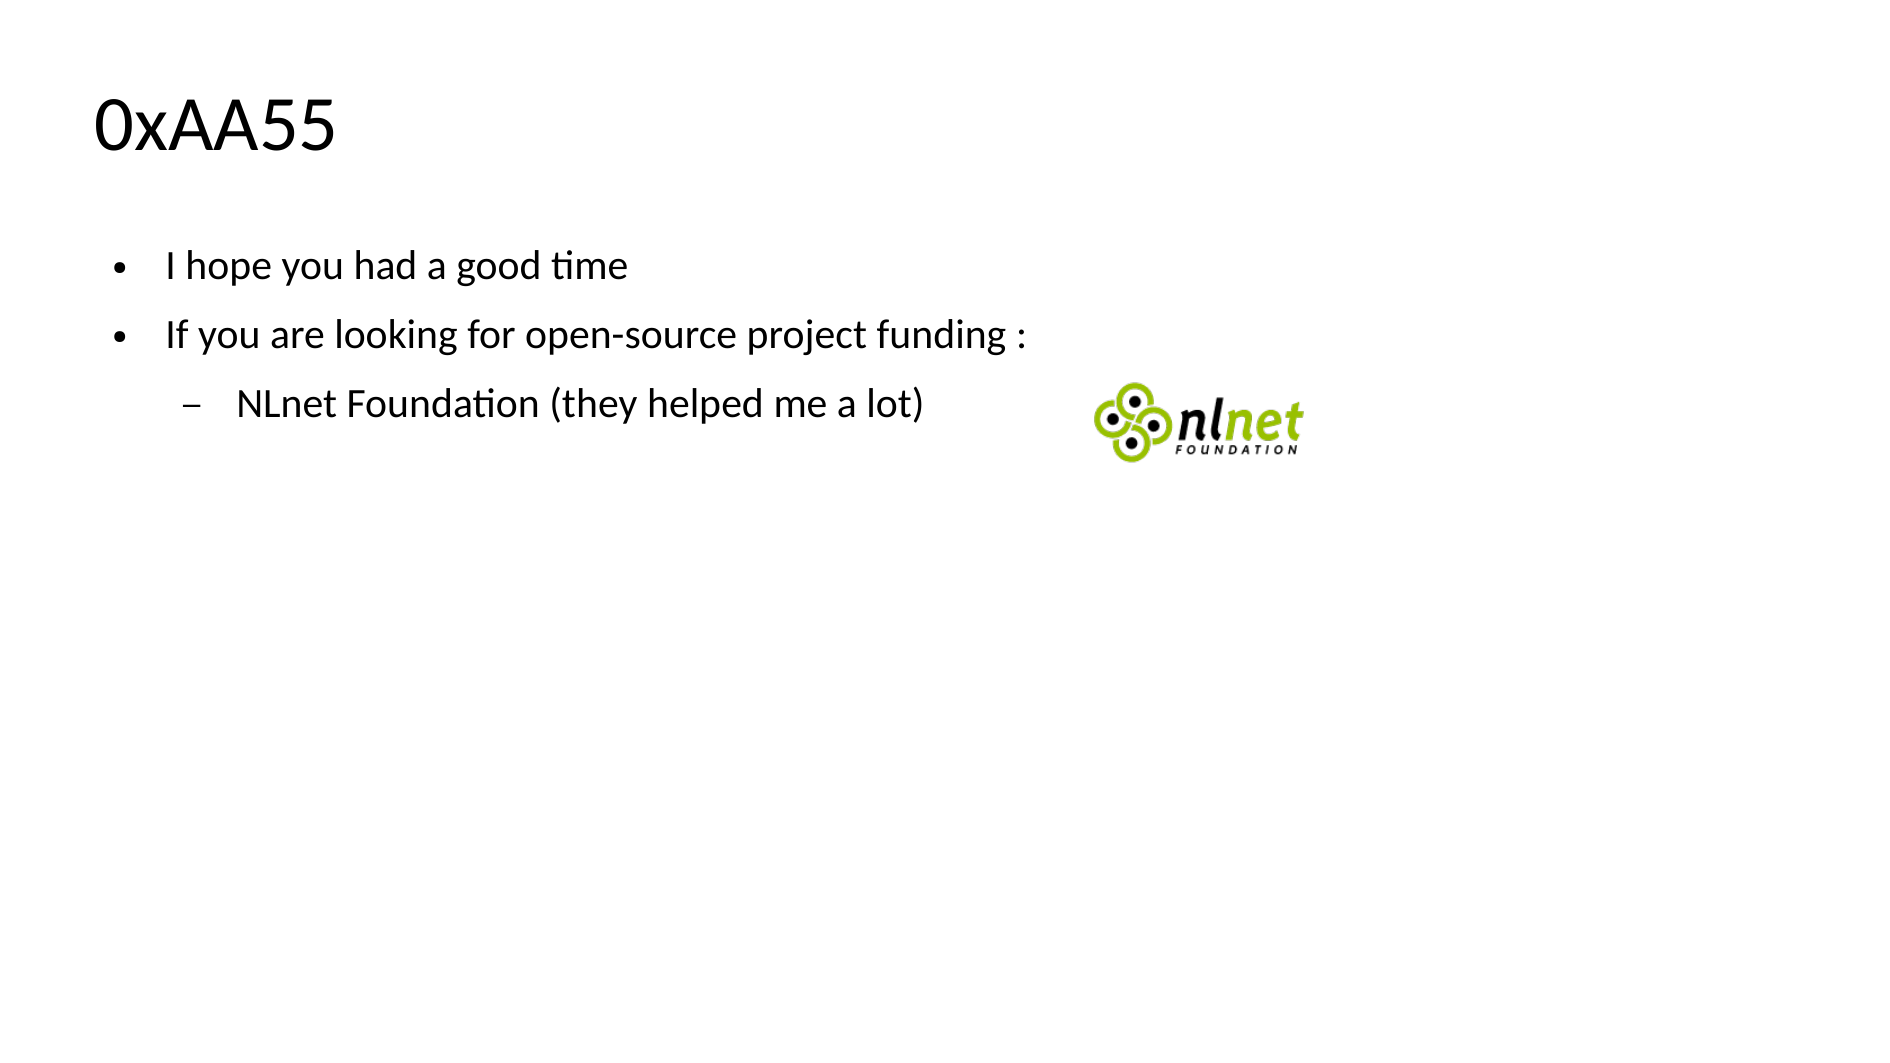

# 0xAA55
I hope you had a good time
If you are looking for open-source project funding :
NLnet Foundation (they helped me a lot)